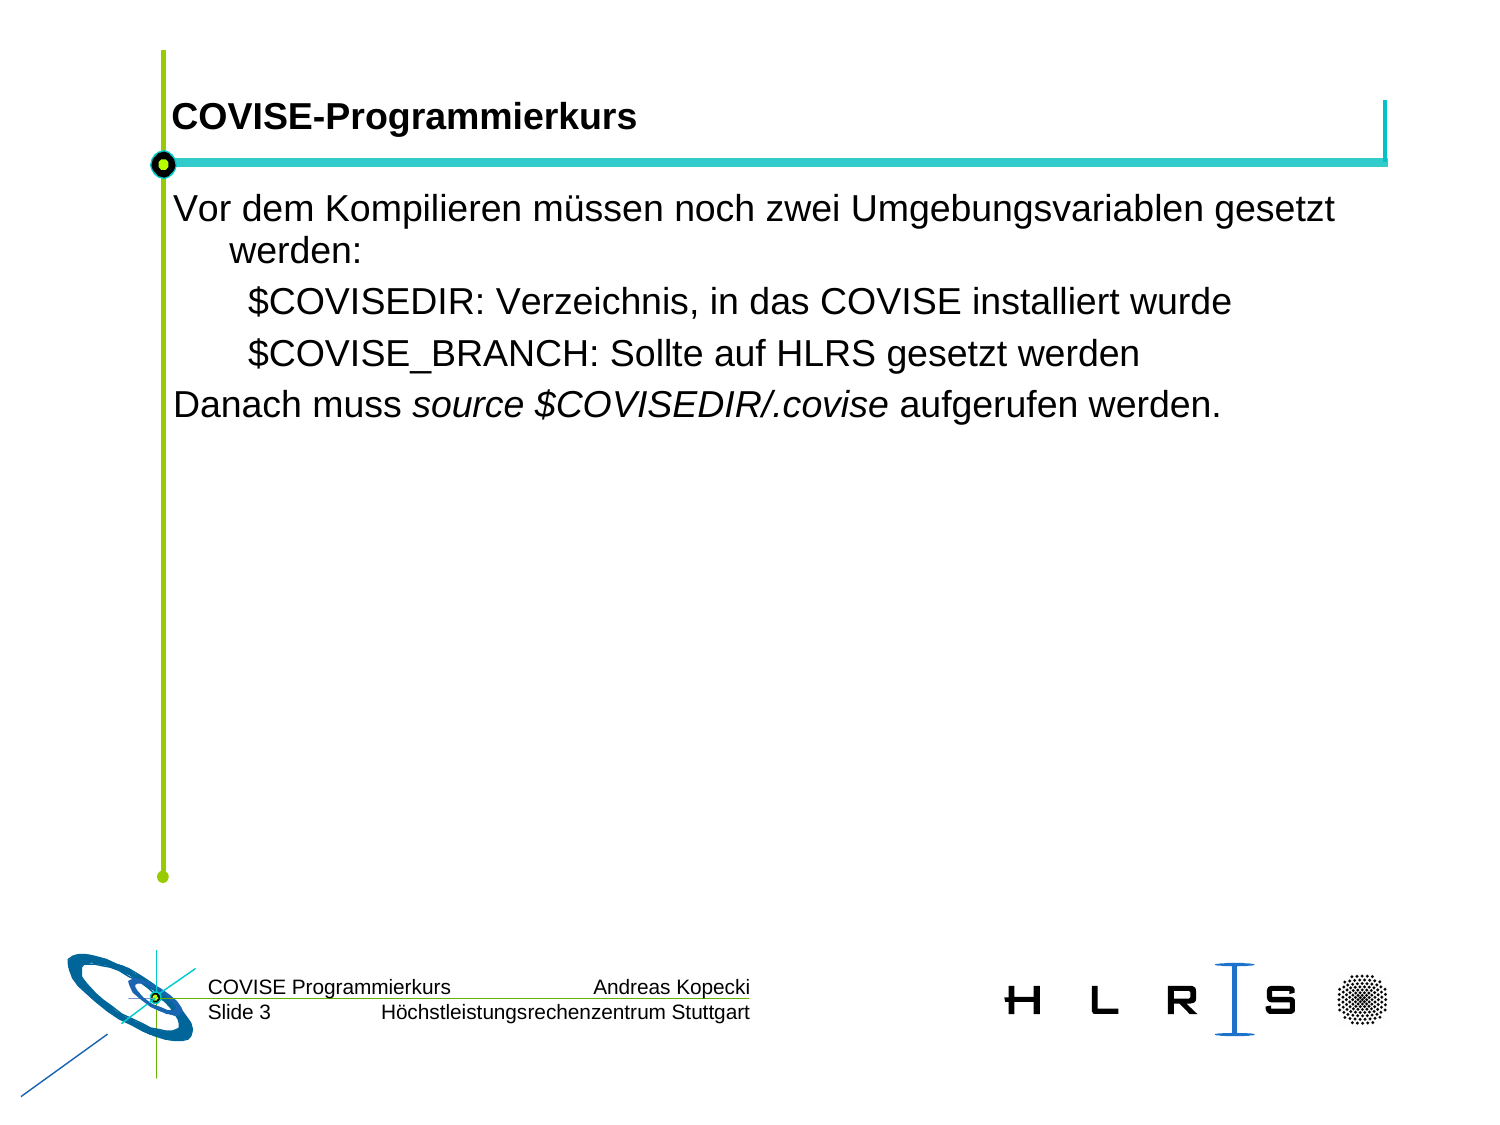

# COVISE-Programmierkurs
Vor dem Kompilieren müssen noch zwei Umgebungsvariablen gesetzt werden:
$COVISEDIR: Verzeichnis, in das COVISE installiert wurde
$COVISE_BRANCH: Sollte auf HLRS gesetzt werden
Danach muss source $COVISEDIR/.covise aufgerufen werden.
COVISE Programmierkurs
3